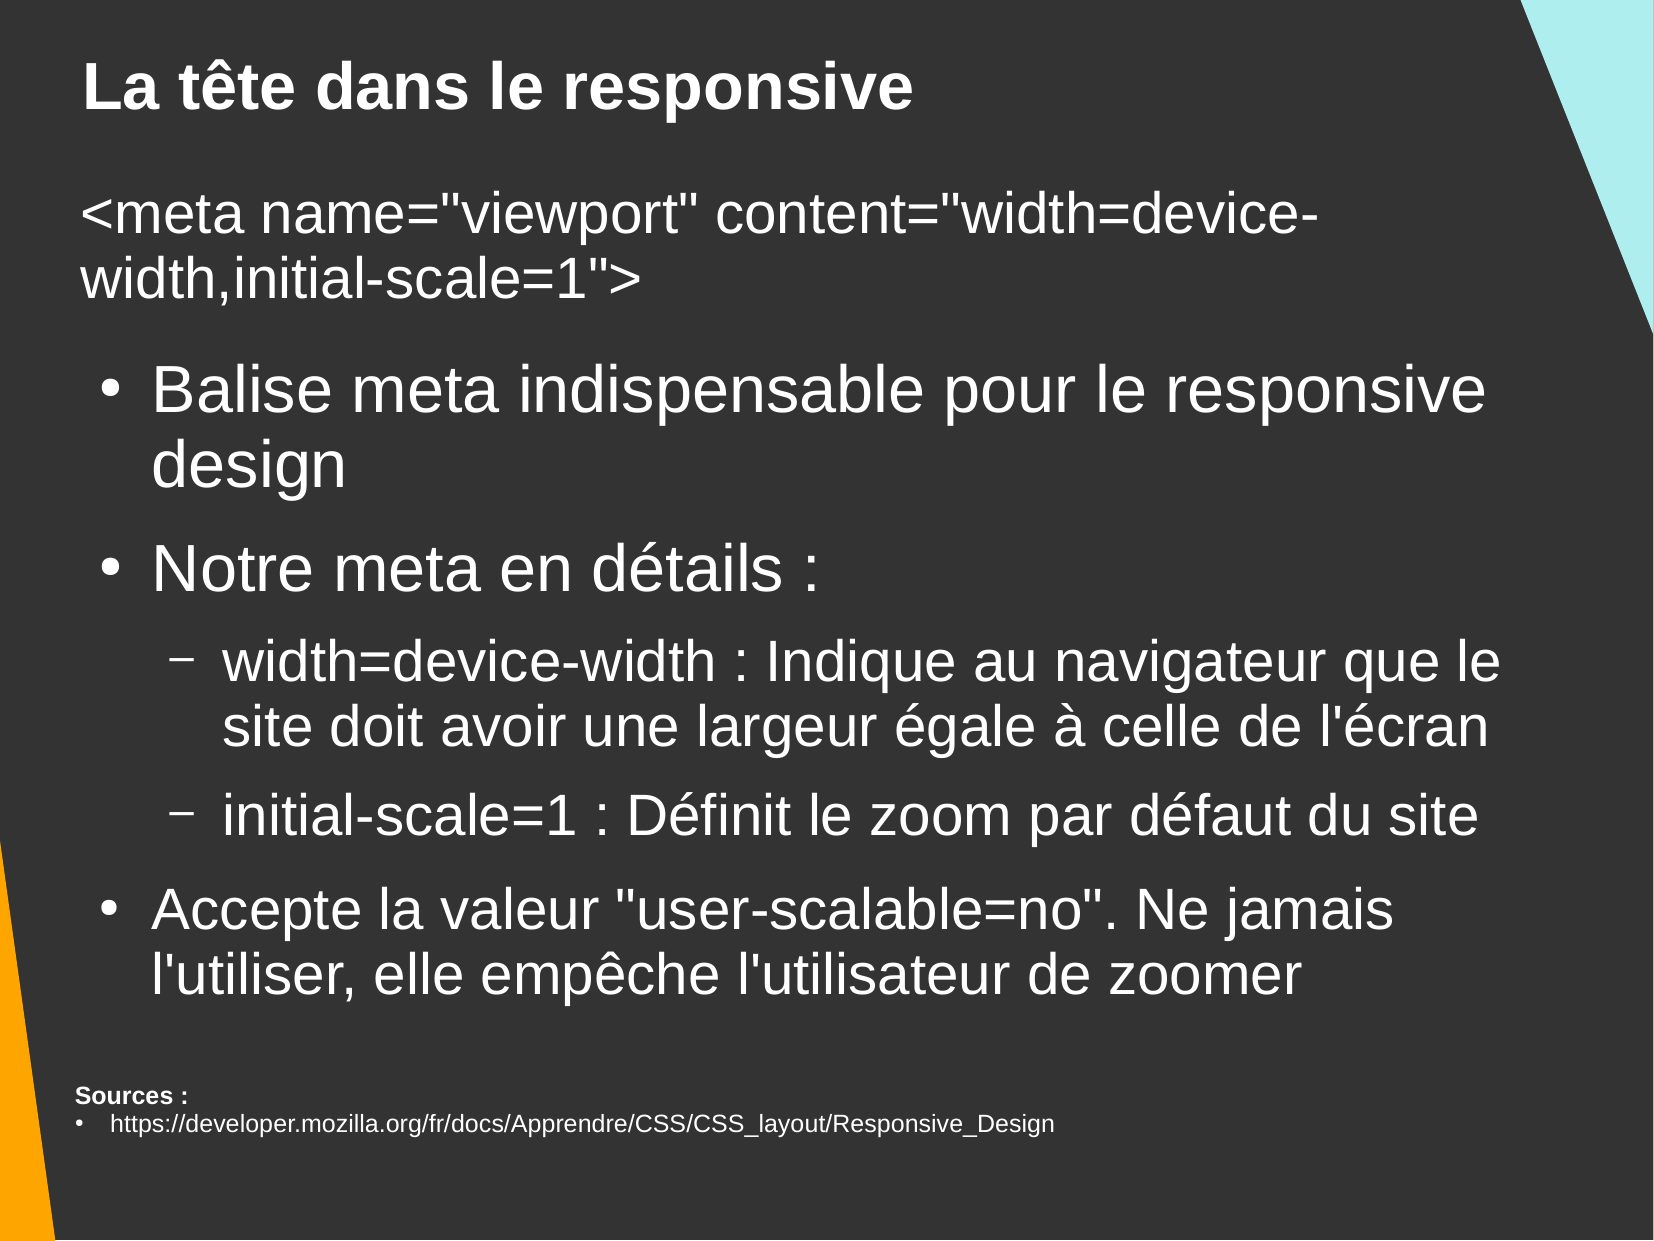

# La tête dans le responsive
<meta name="viewport" content="width=device-width,initial-scale=1">
Balise meta indispensable pour le responsive design
Notre meta en détails :
width=device-width : Indique au navigateur que le site doit avoir une largeur égale à celle de l'écran
initial-scale=1 : Définit le zoom par défaut du site
Accepte la valeur "user-scalable=no". Ne jamais l'utiliser, elle empêche l'utilisateur de zoomer
Sources :
https://developer.mozilla.org/fr/docs/Apprendre/CSS/CSS_layout/Responsive_Design